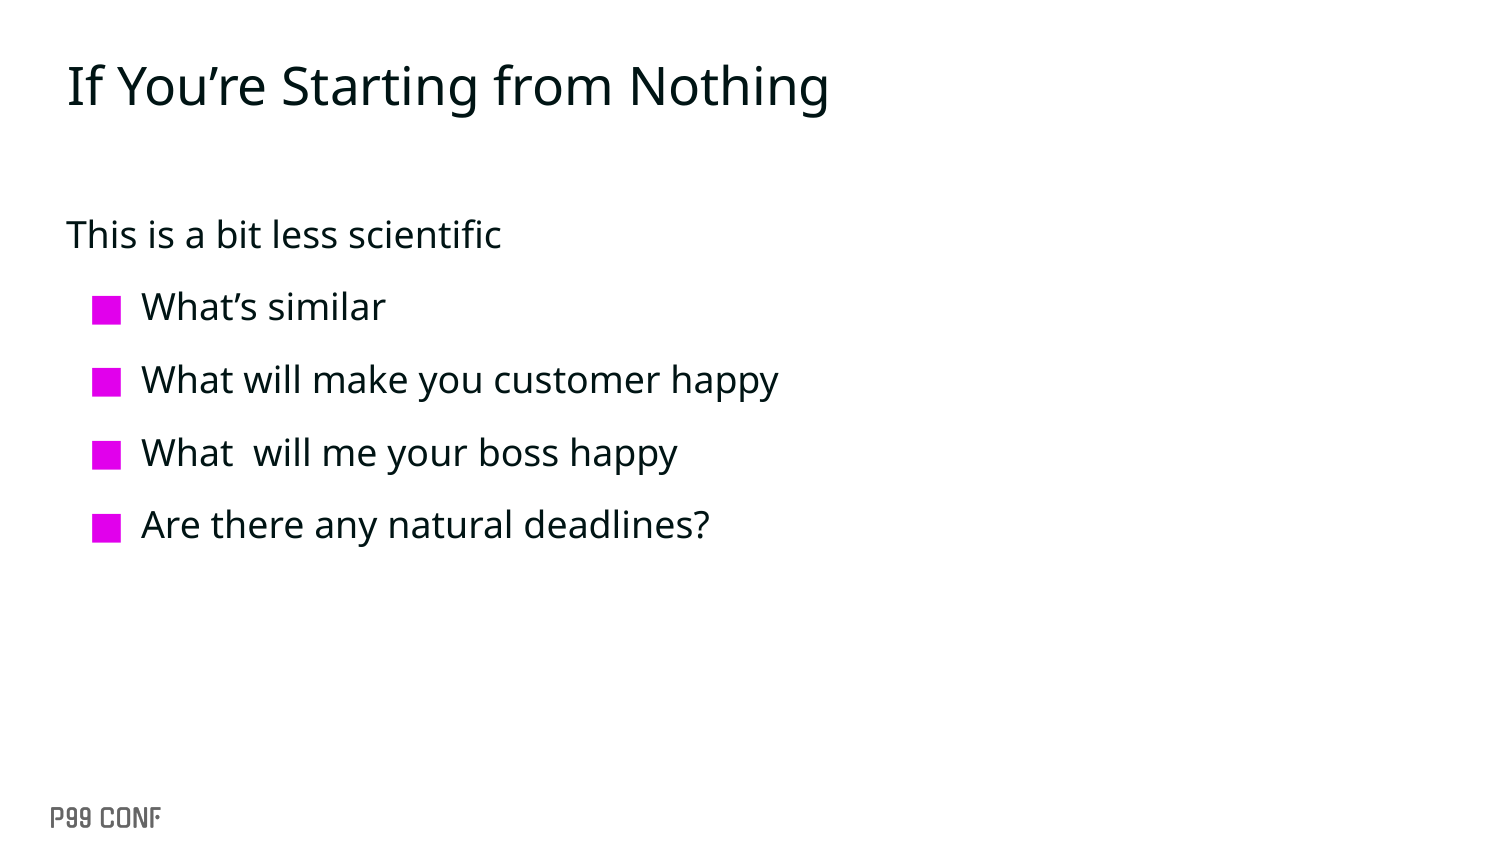

# If You’re Starting from Nothing
This is a bit less scientific
What’s similar
What will make you customer happy
What will me your boss happy
Are there any natural deadlines?